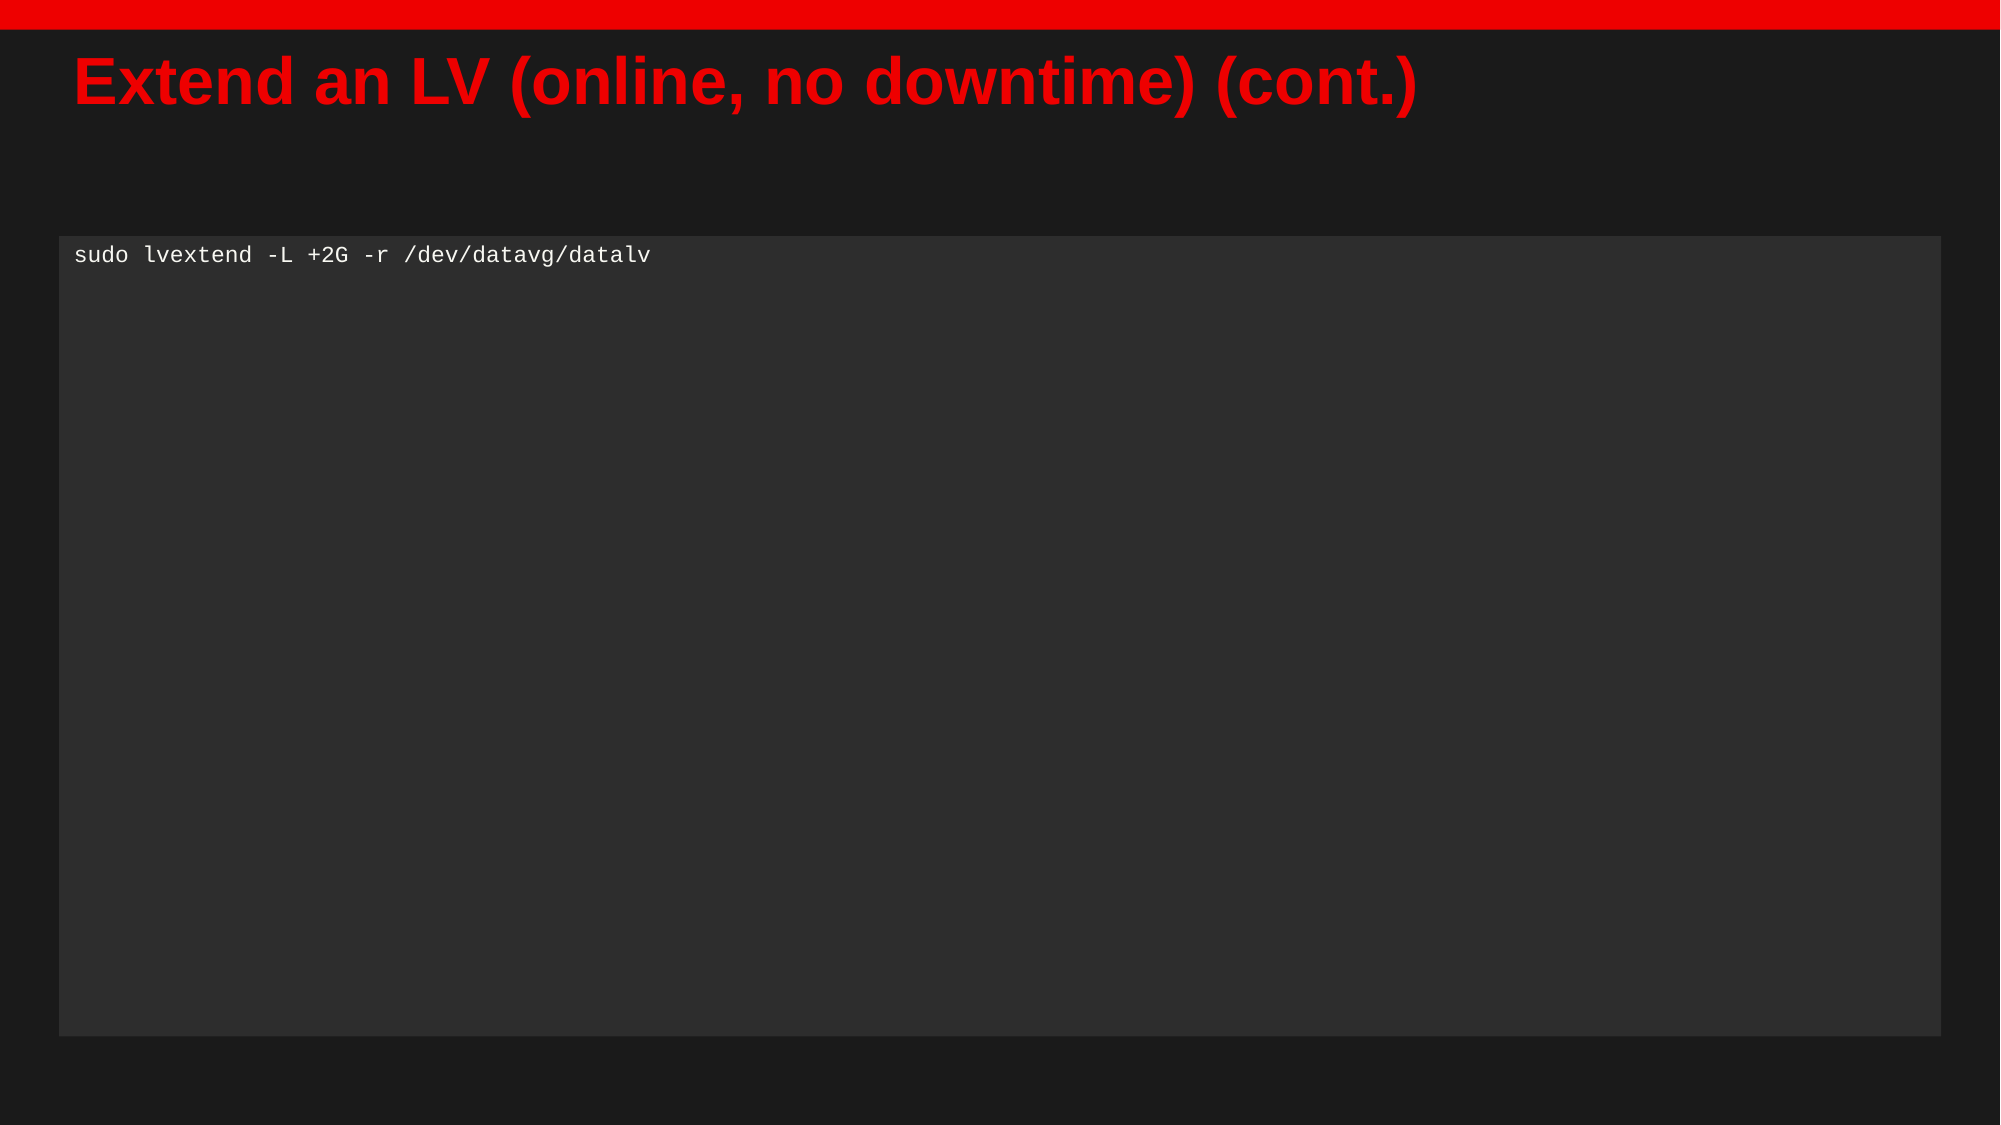

Extend an LV (online, no downtime) (cont.)
sudo lvextend -L +2G -r /dev/datavg/datalv